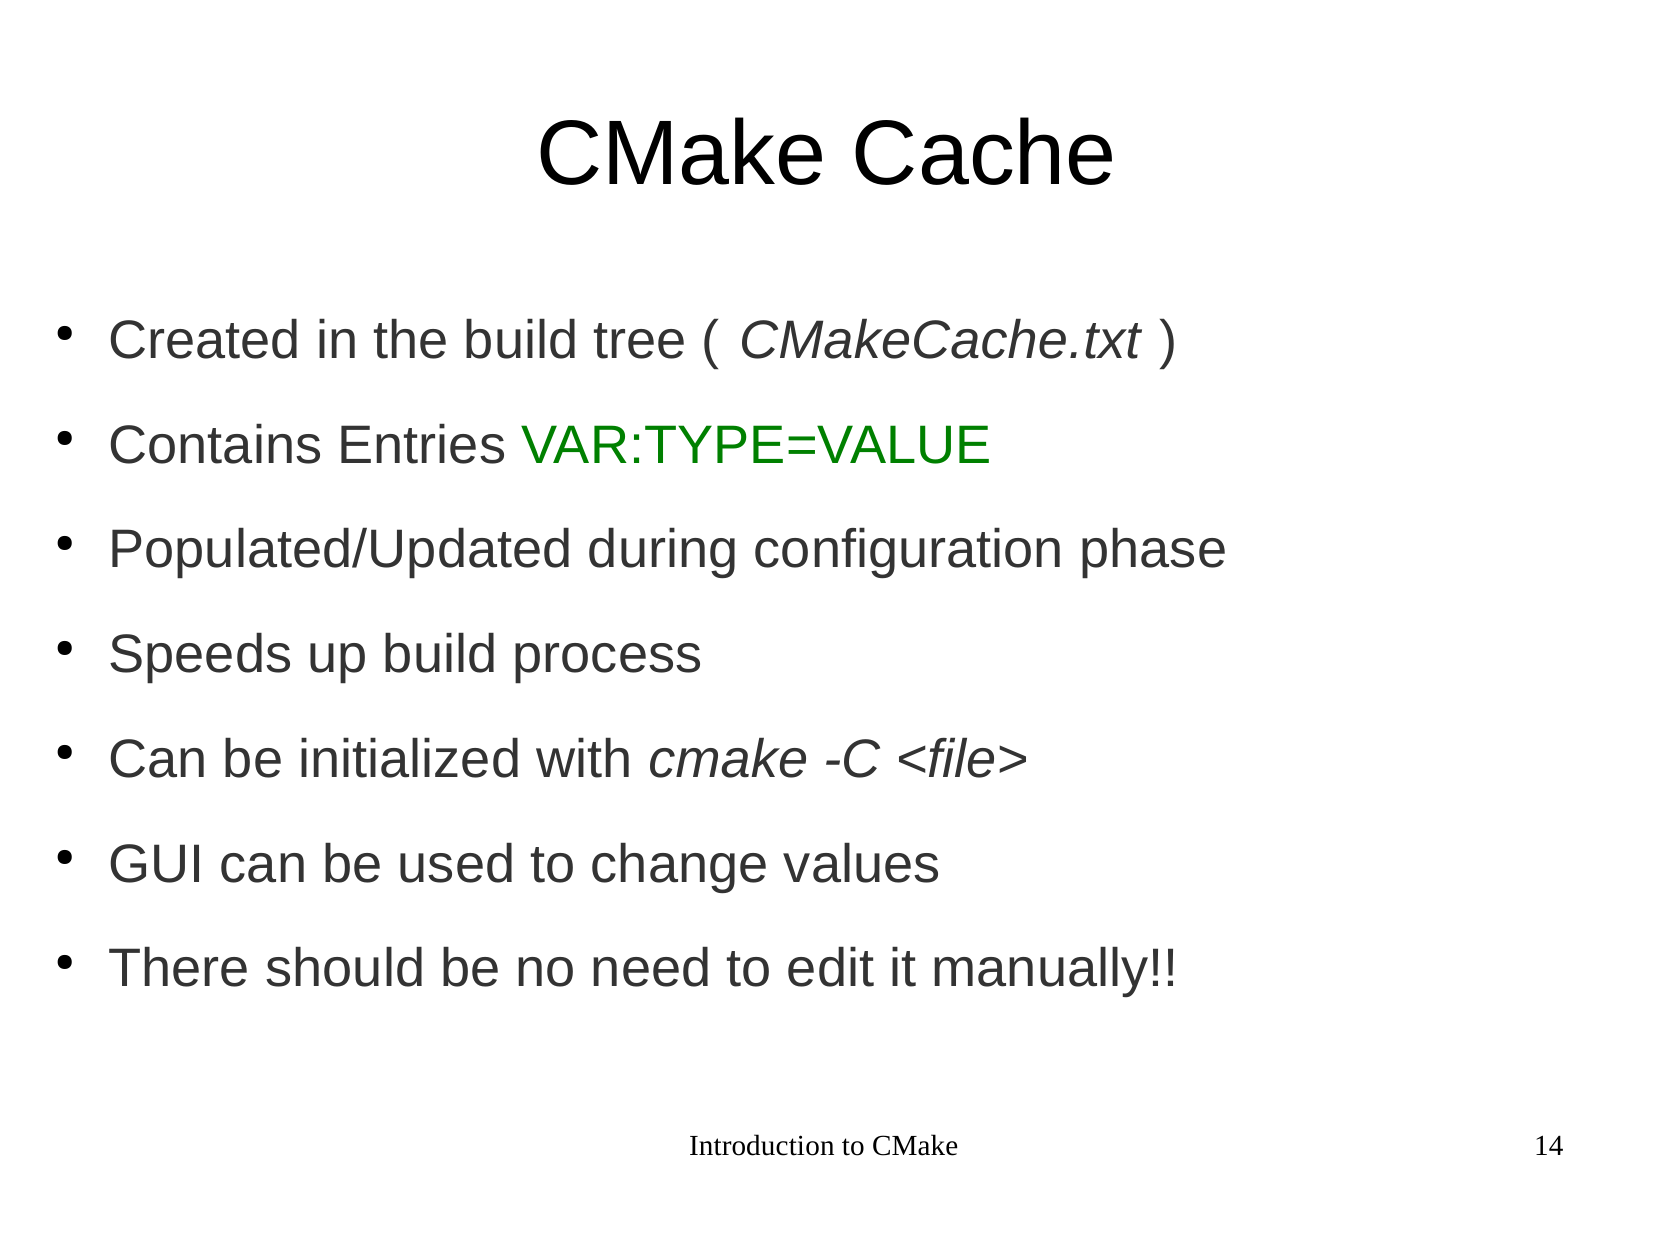

# CMake Cache
Created in the build tree ( CMakeCache.txt )
Contains Entries VAR:TYPE=VALUE
Populated/Updated during configuration phase
Speeds up build process
Can be initialized with cmake -C <file>
GUI can be used to change values
There should be no need to edit it manually!!
Introduction to CMake
14